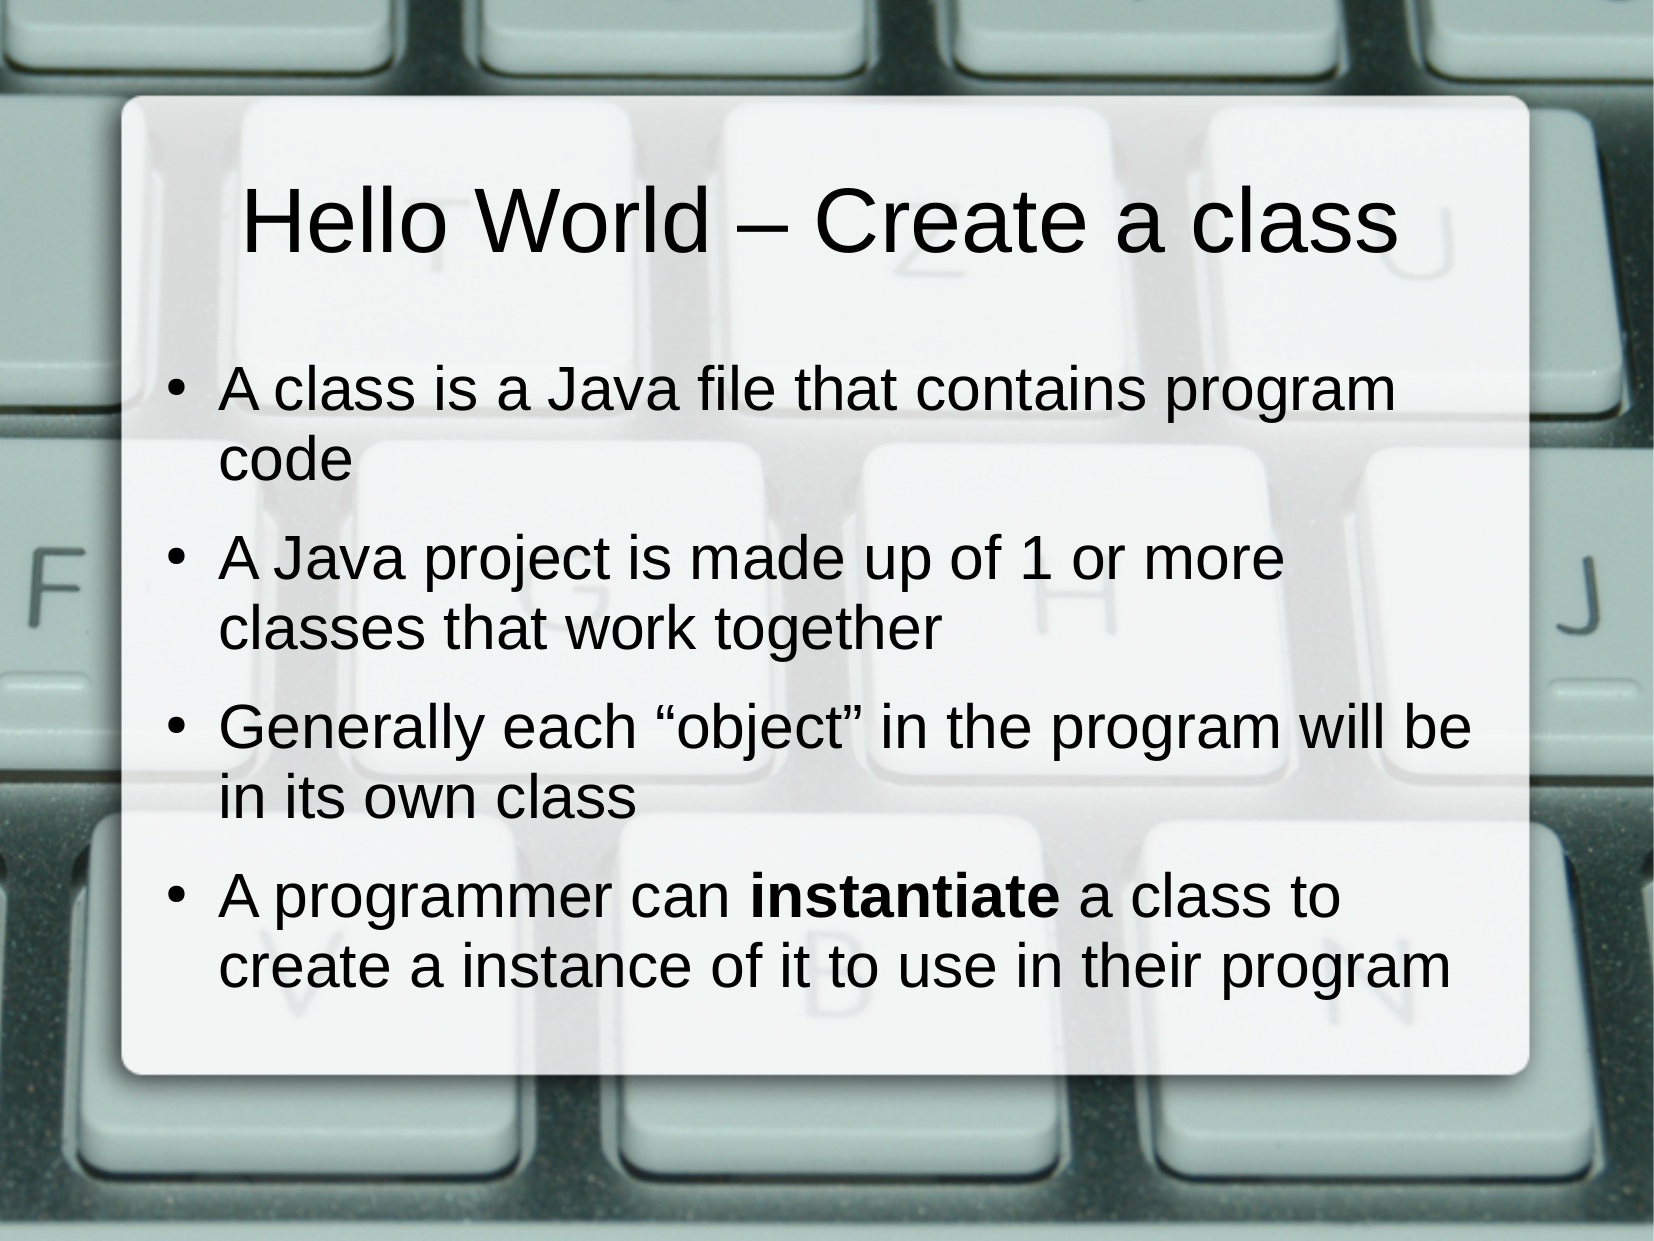

# Hello World – Create a class
A class is a Java file that contains program code
A Java project is made up of 1 or more classes that work together
Generally each “object” in the program will be in its own class
A programmer can instantiate a class to create a instance of it to use in their program